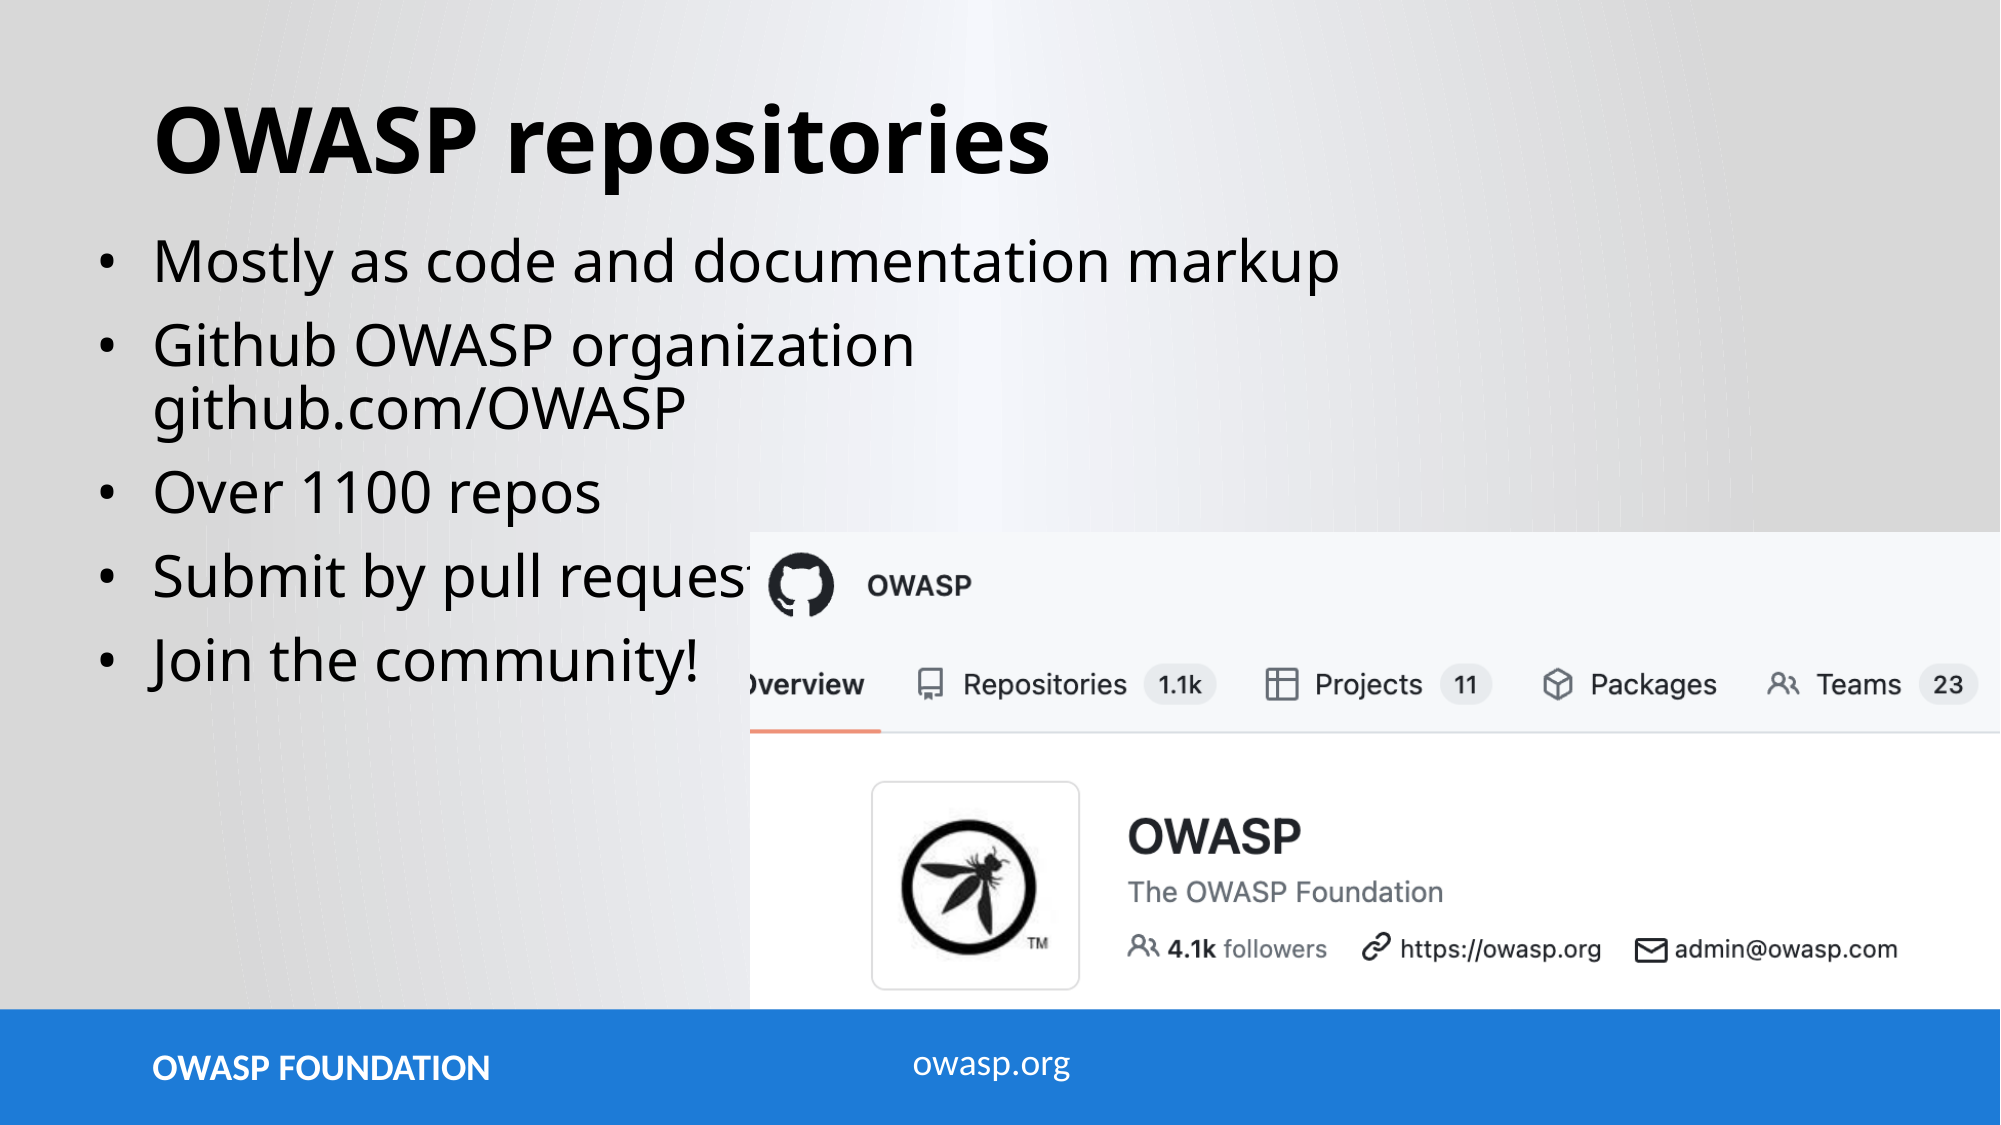

# OWASP repositories
Mostly as code and documentation markup
Github OWASP organization github.com/OWASP
Over 1100 repos
Submit by pull request
Join the community!